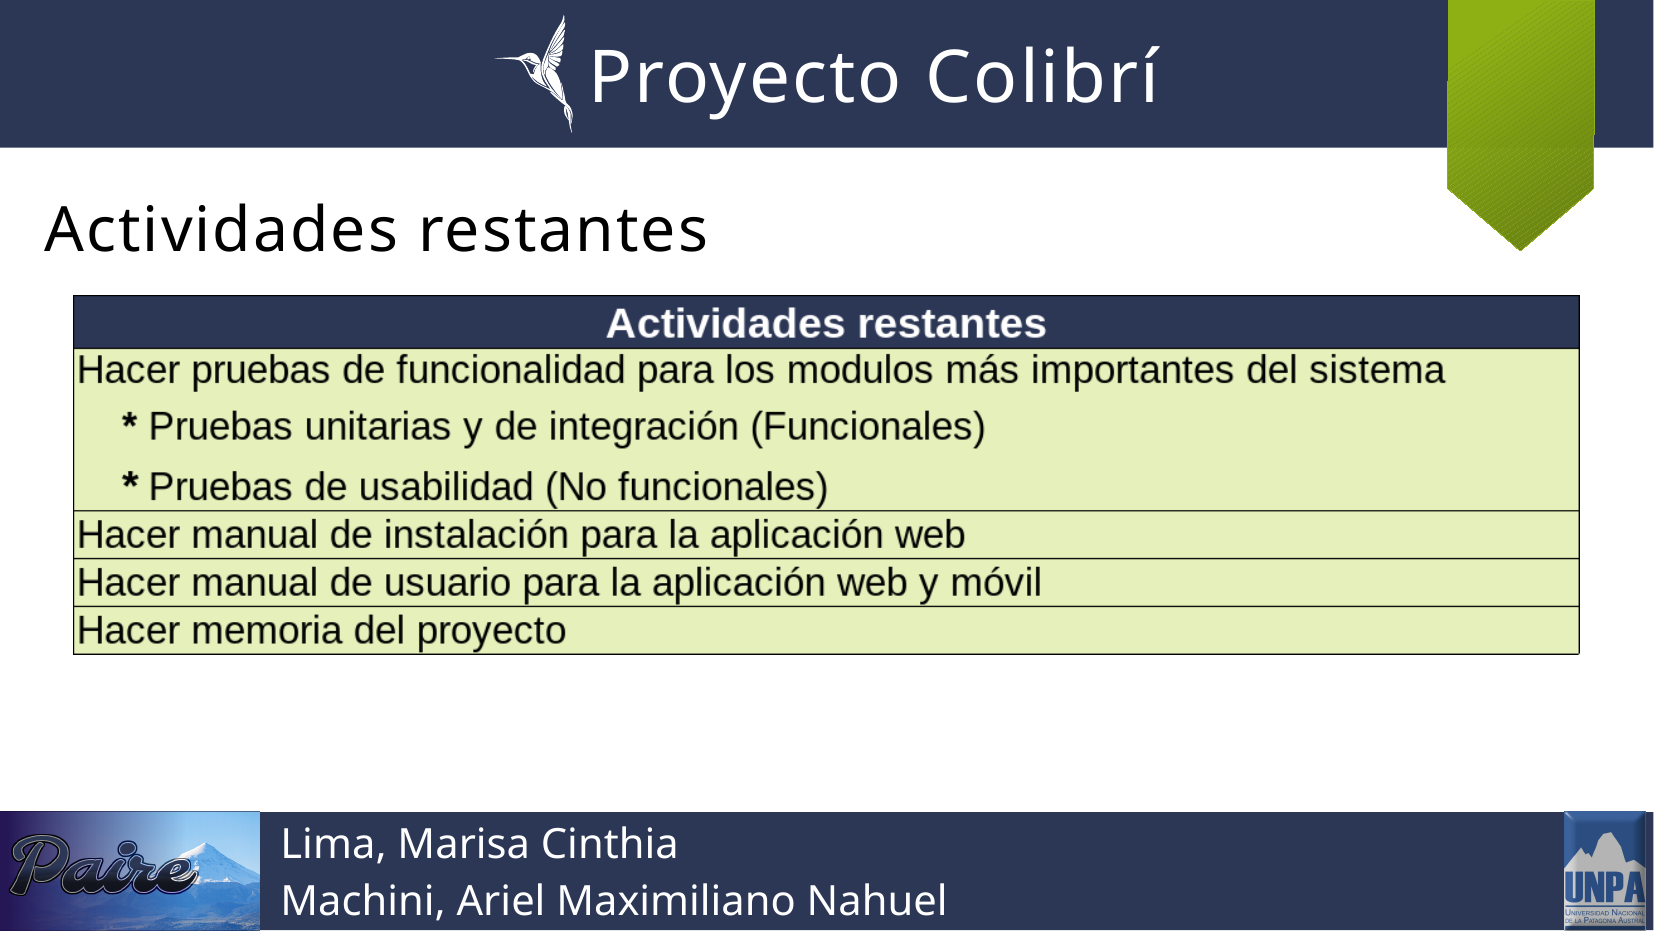

Proyecto Colibrí
Actividades restantes
Lima, Marisa Cinthia
Machini, Ariel Maximiliano Nahuel